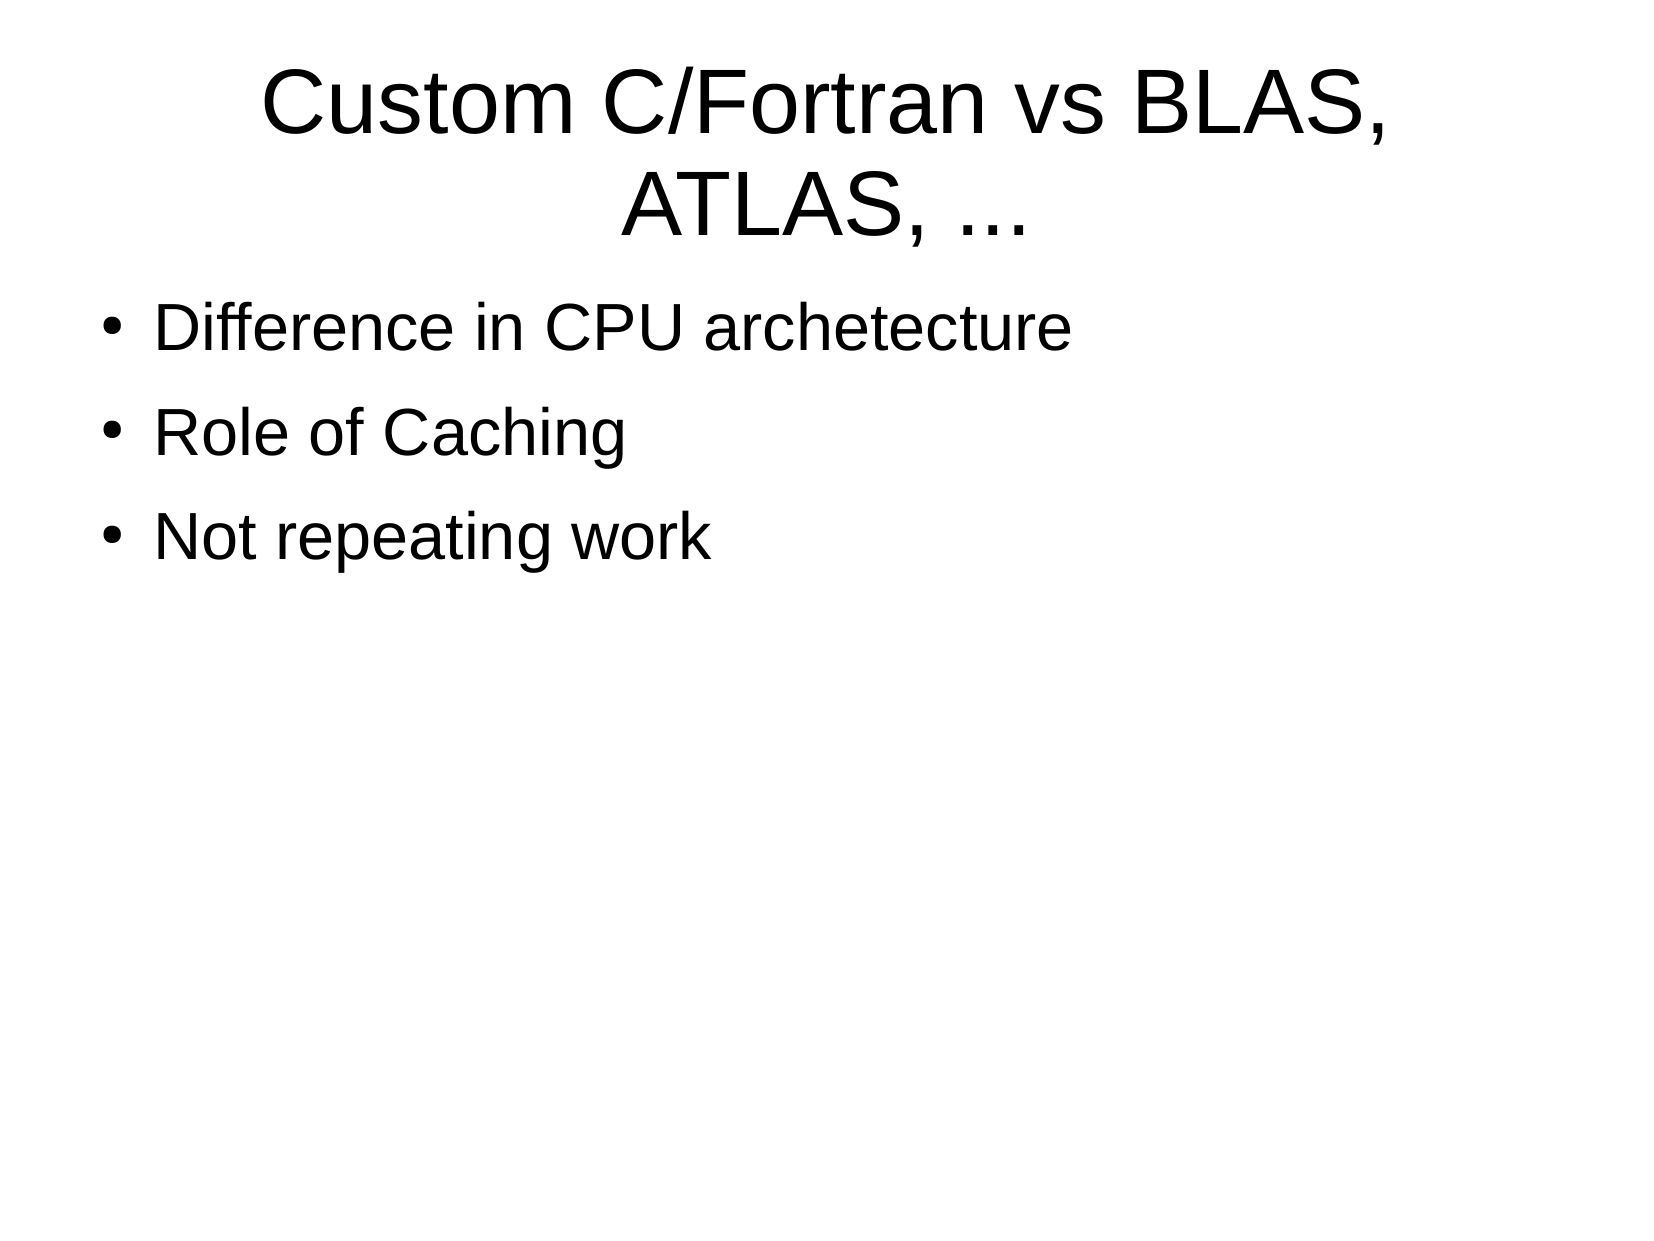

# Custom C/Fortran vs BLAS, ATLAS, ...
Difference in CPU archetecture
Role of Caching
Not repeating work